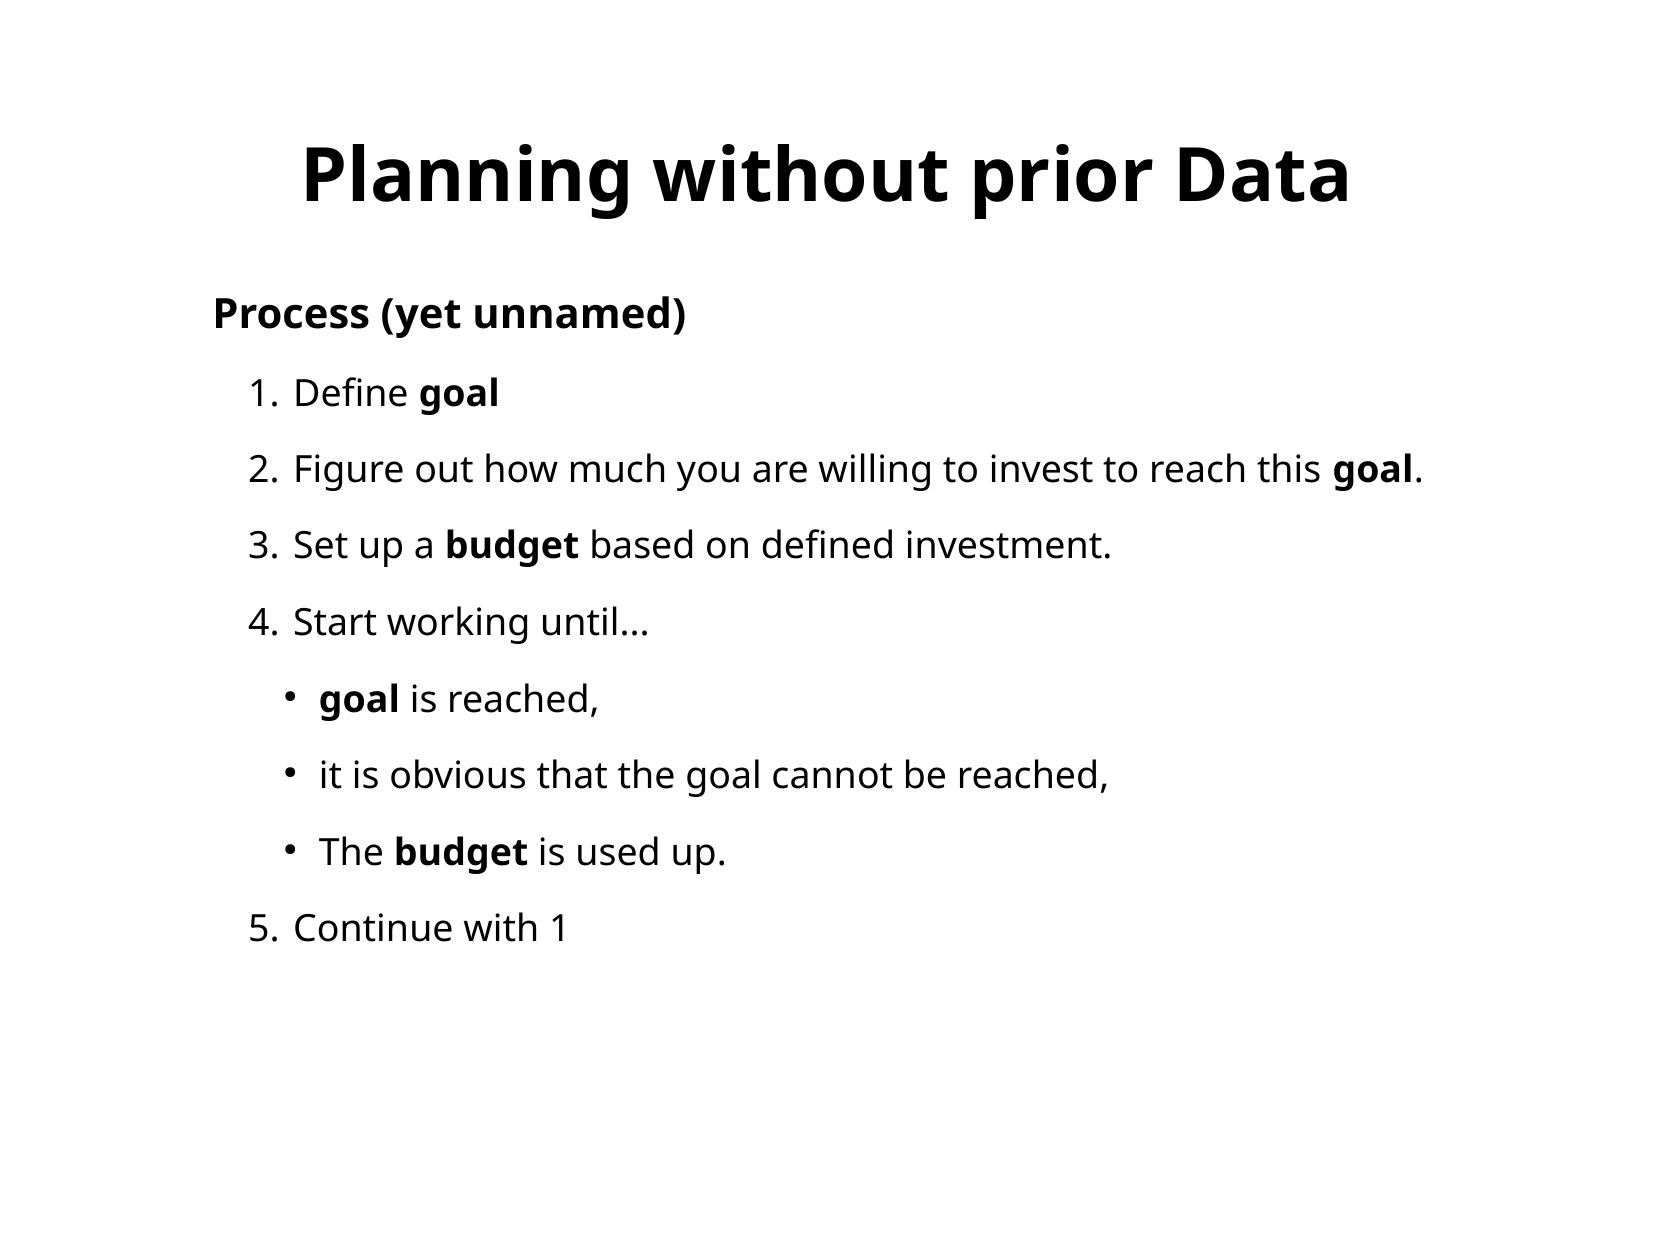

# Planning without prior Data
Process (yet unnamed)
 Define goal
 Figure out how much you are willing to invest to reach this goal.
 Set up a budget based on defined investment.
 Start working until...
goal is reached,
it is obvious that the goal cannot be reached,
The budget is used up.
 Continue with 1